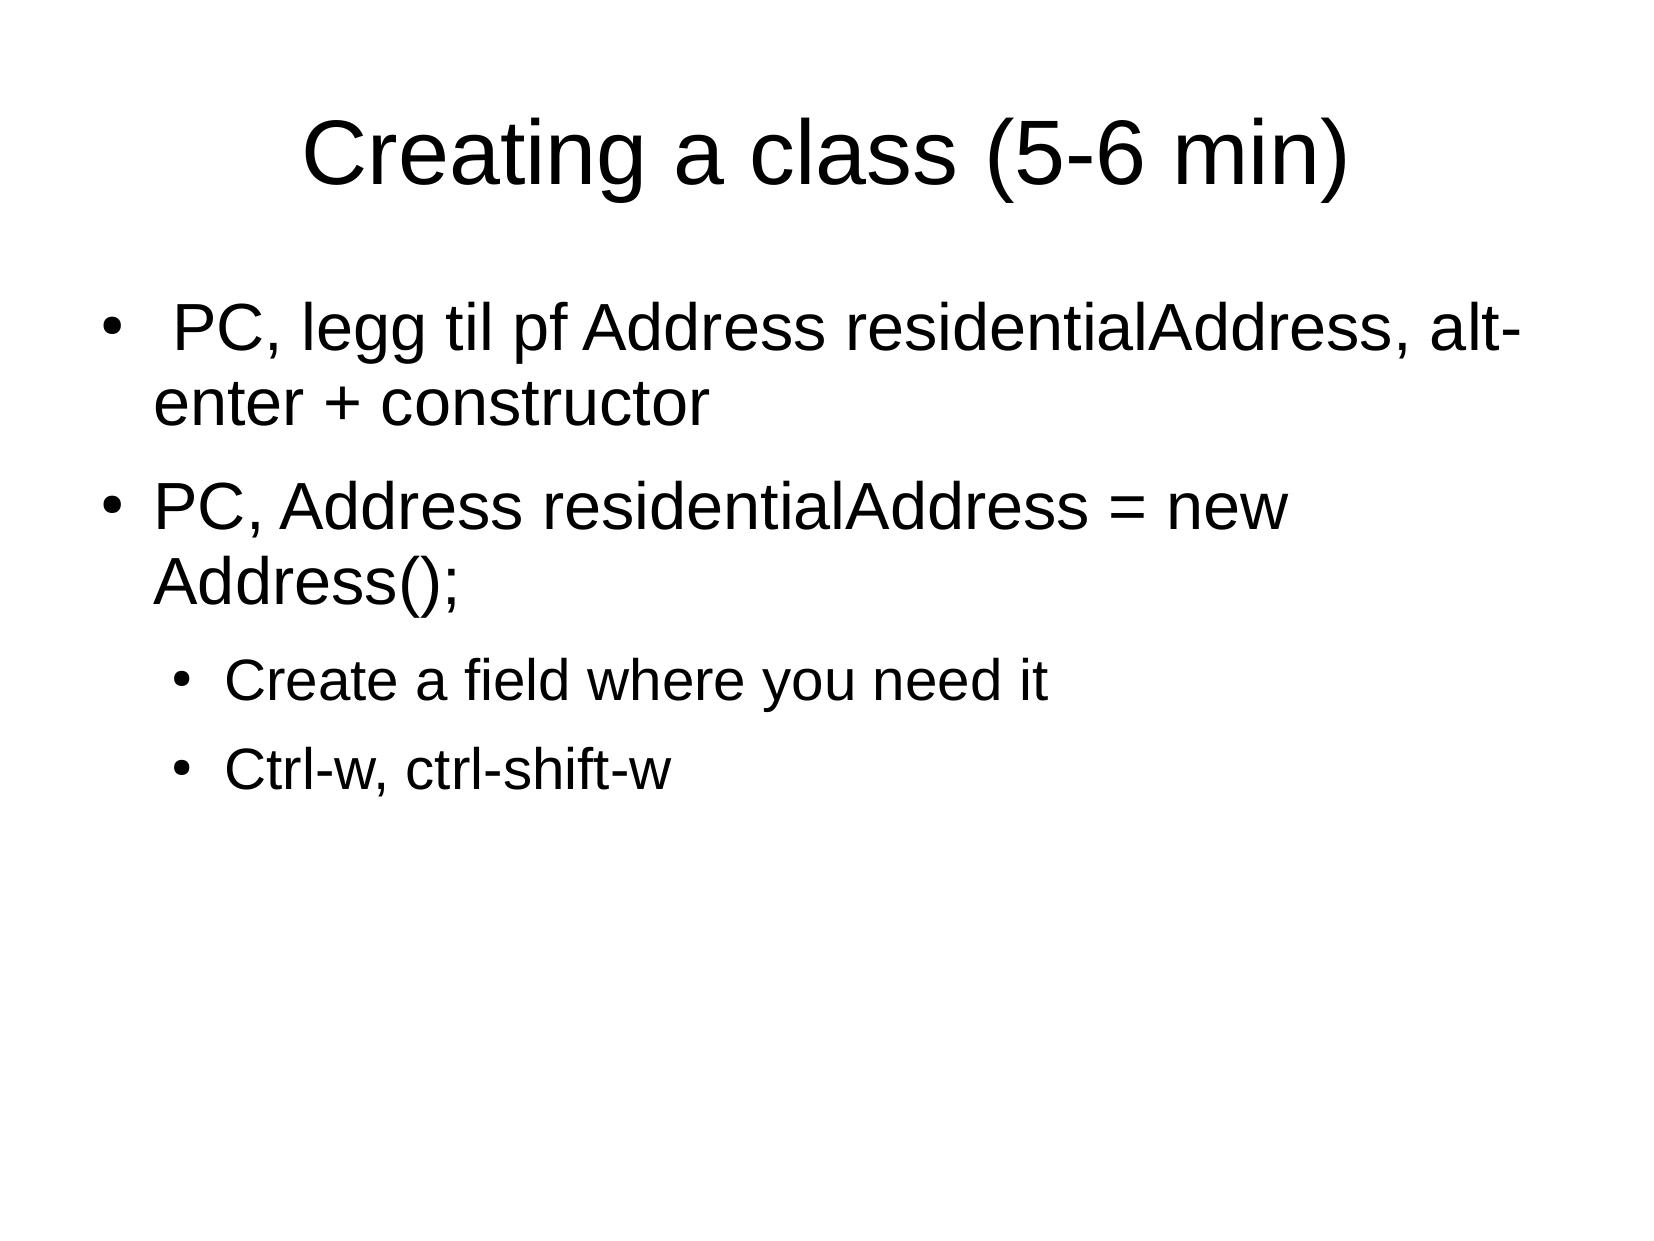

# Creating a class (5-6 min)
 PC, legg til pf Address residentialAddress, alt-enter + constructor
PC, Address residentialAddress = new Address();
Create a field where you need it
Ctrl-w, ctrl-shift-w